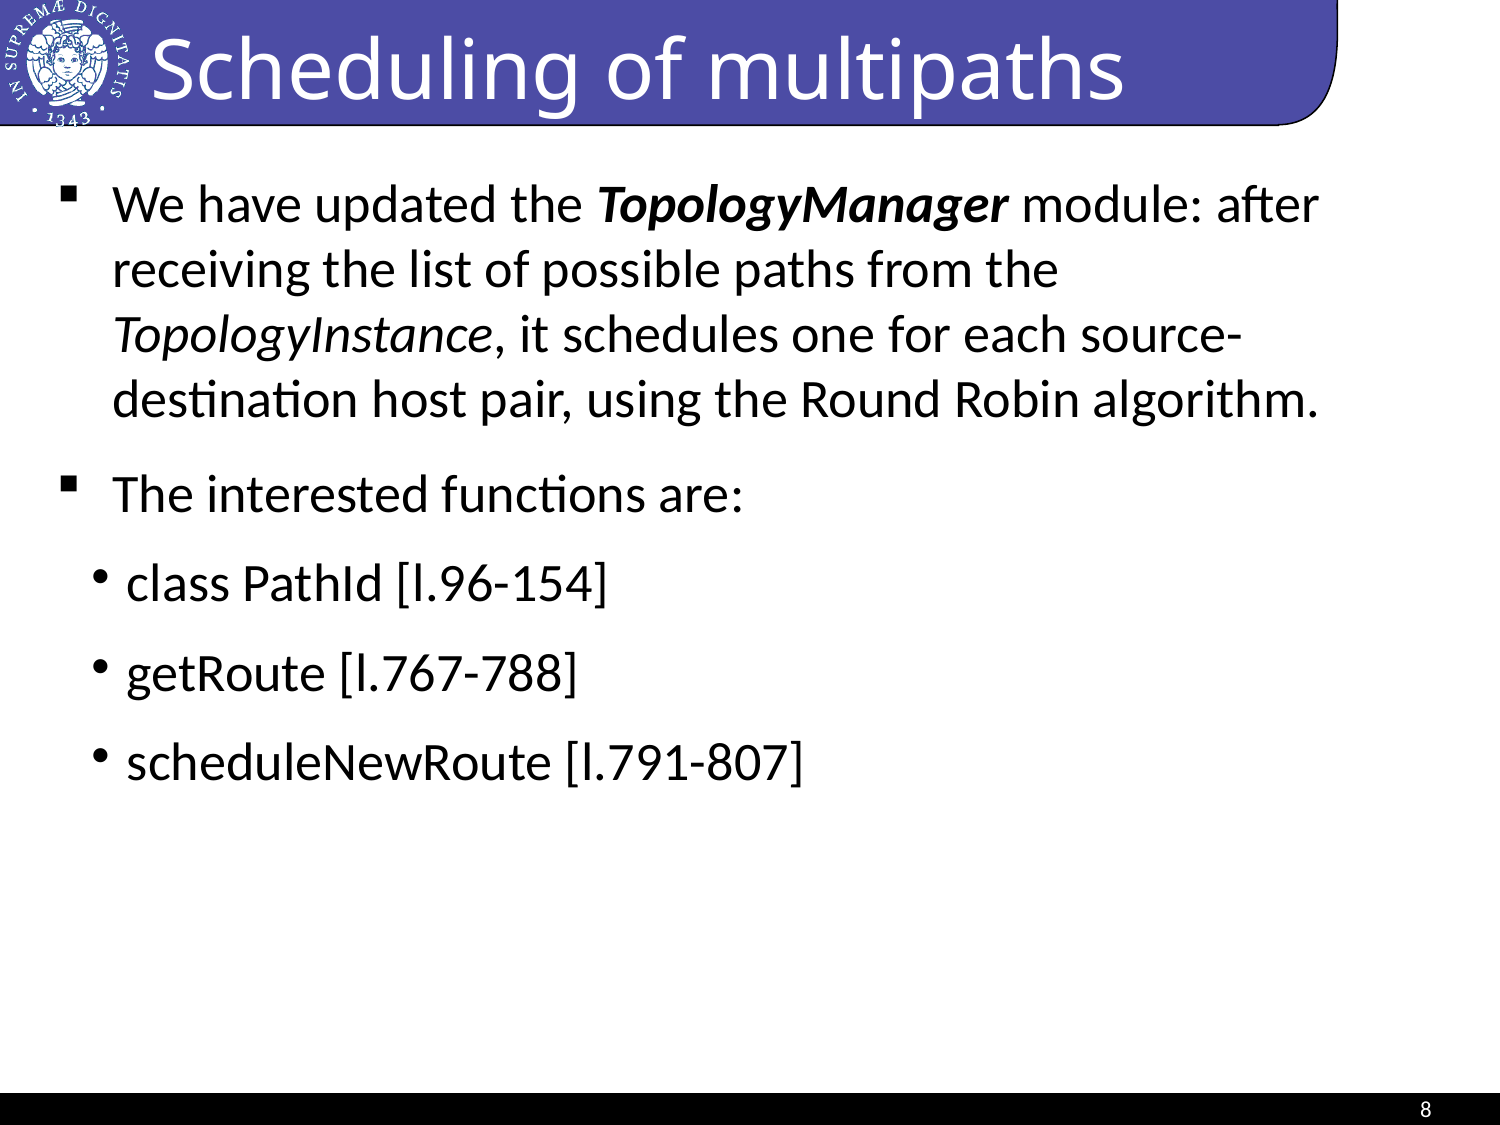

Scheduling of multipaths
We have updated the TopologyManager module: after receiving the list of possible paths from the TopologyInstance, it schedules one for each source-destination host pair, using the Round Robin algorithm.
The interested functions are:
class PathId [l.96-154]
getRoute [l.767-788]
scheduleNewRoute [l.791-807]